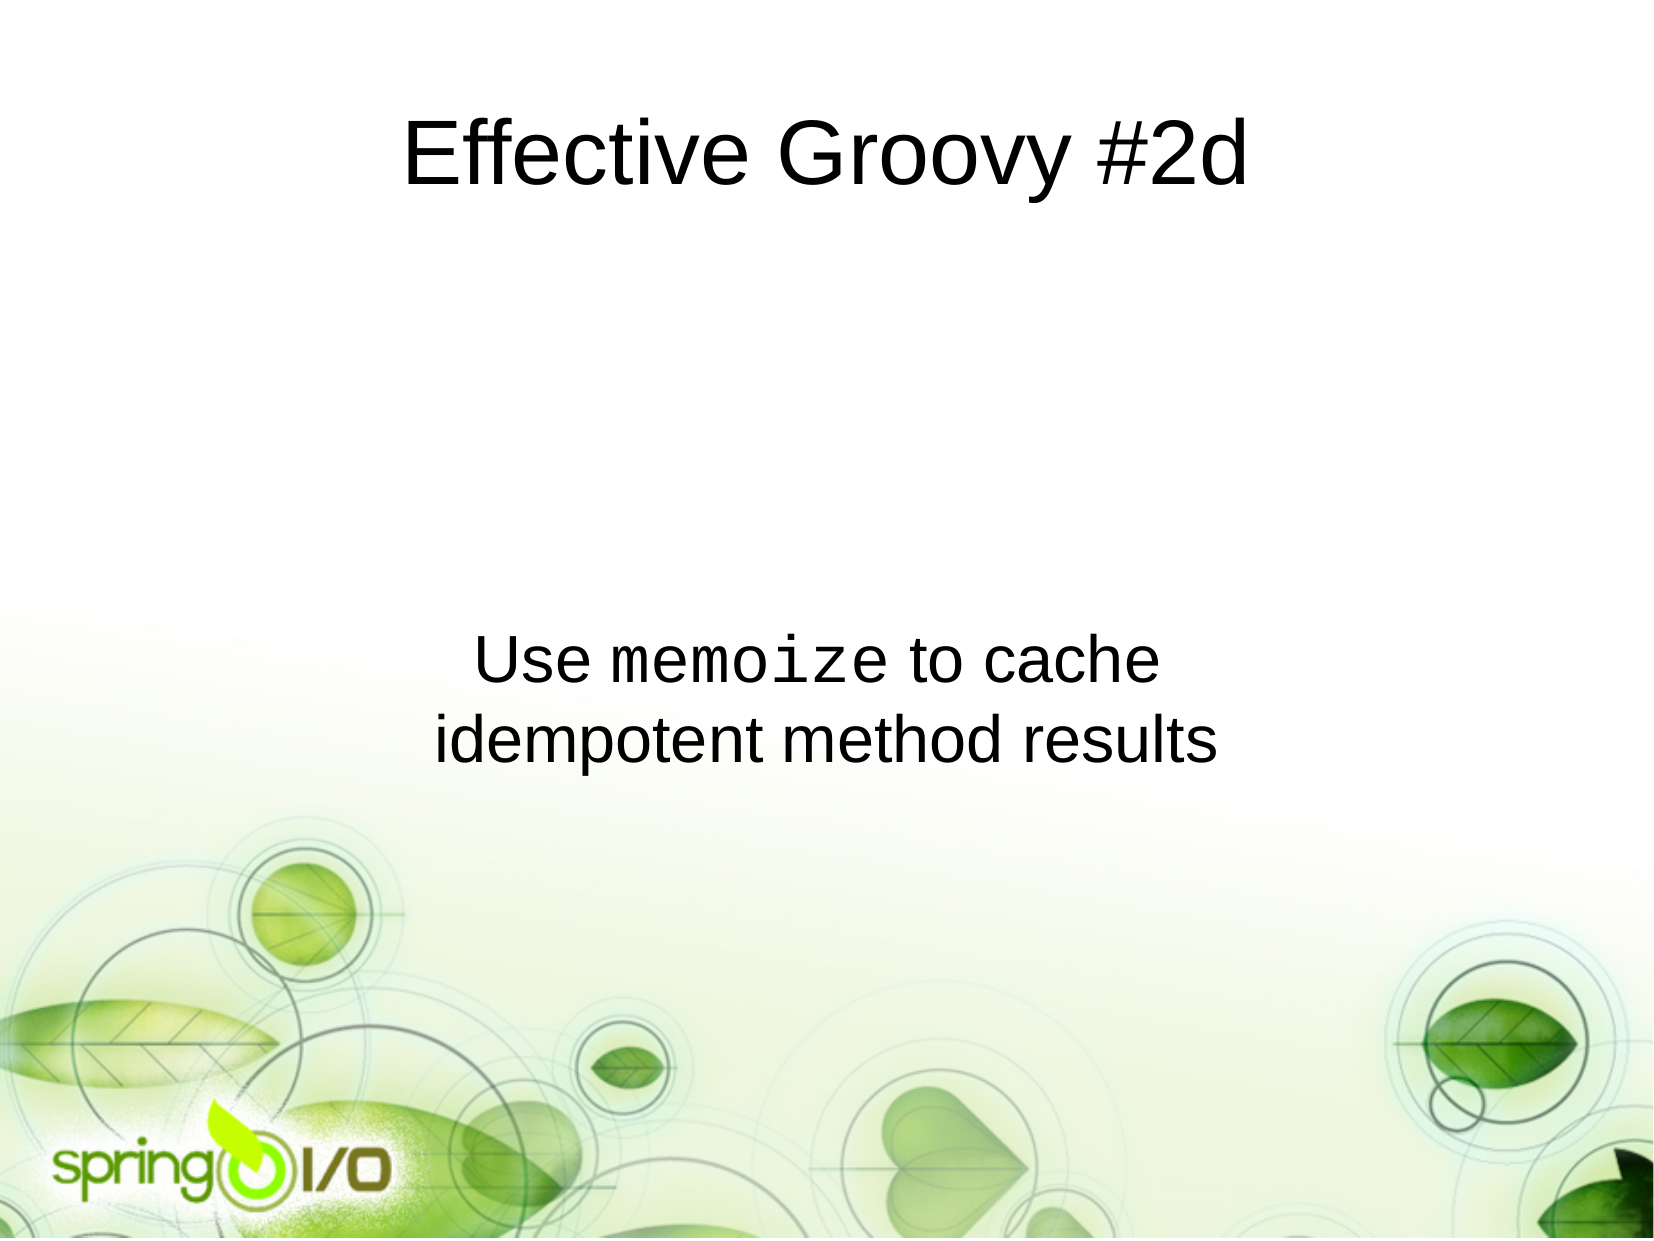

# Effective Groovy #2d
Use memoize to cache
idempotent method results